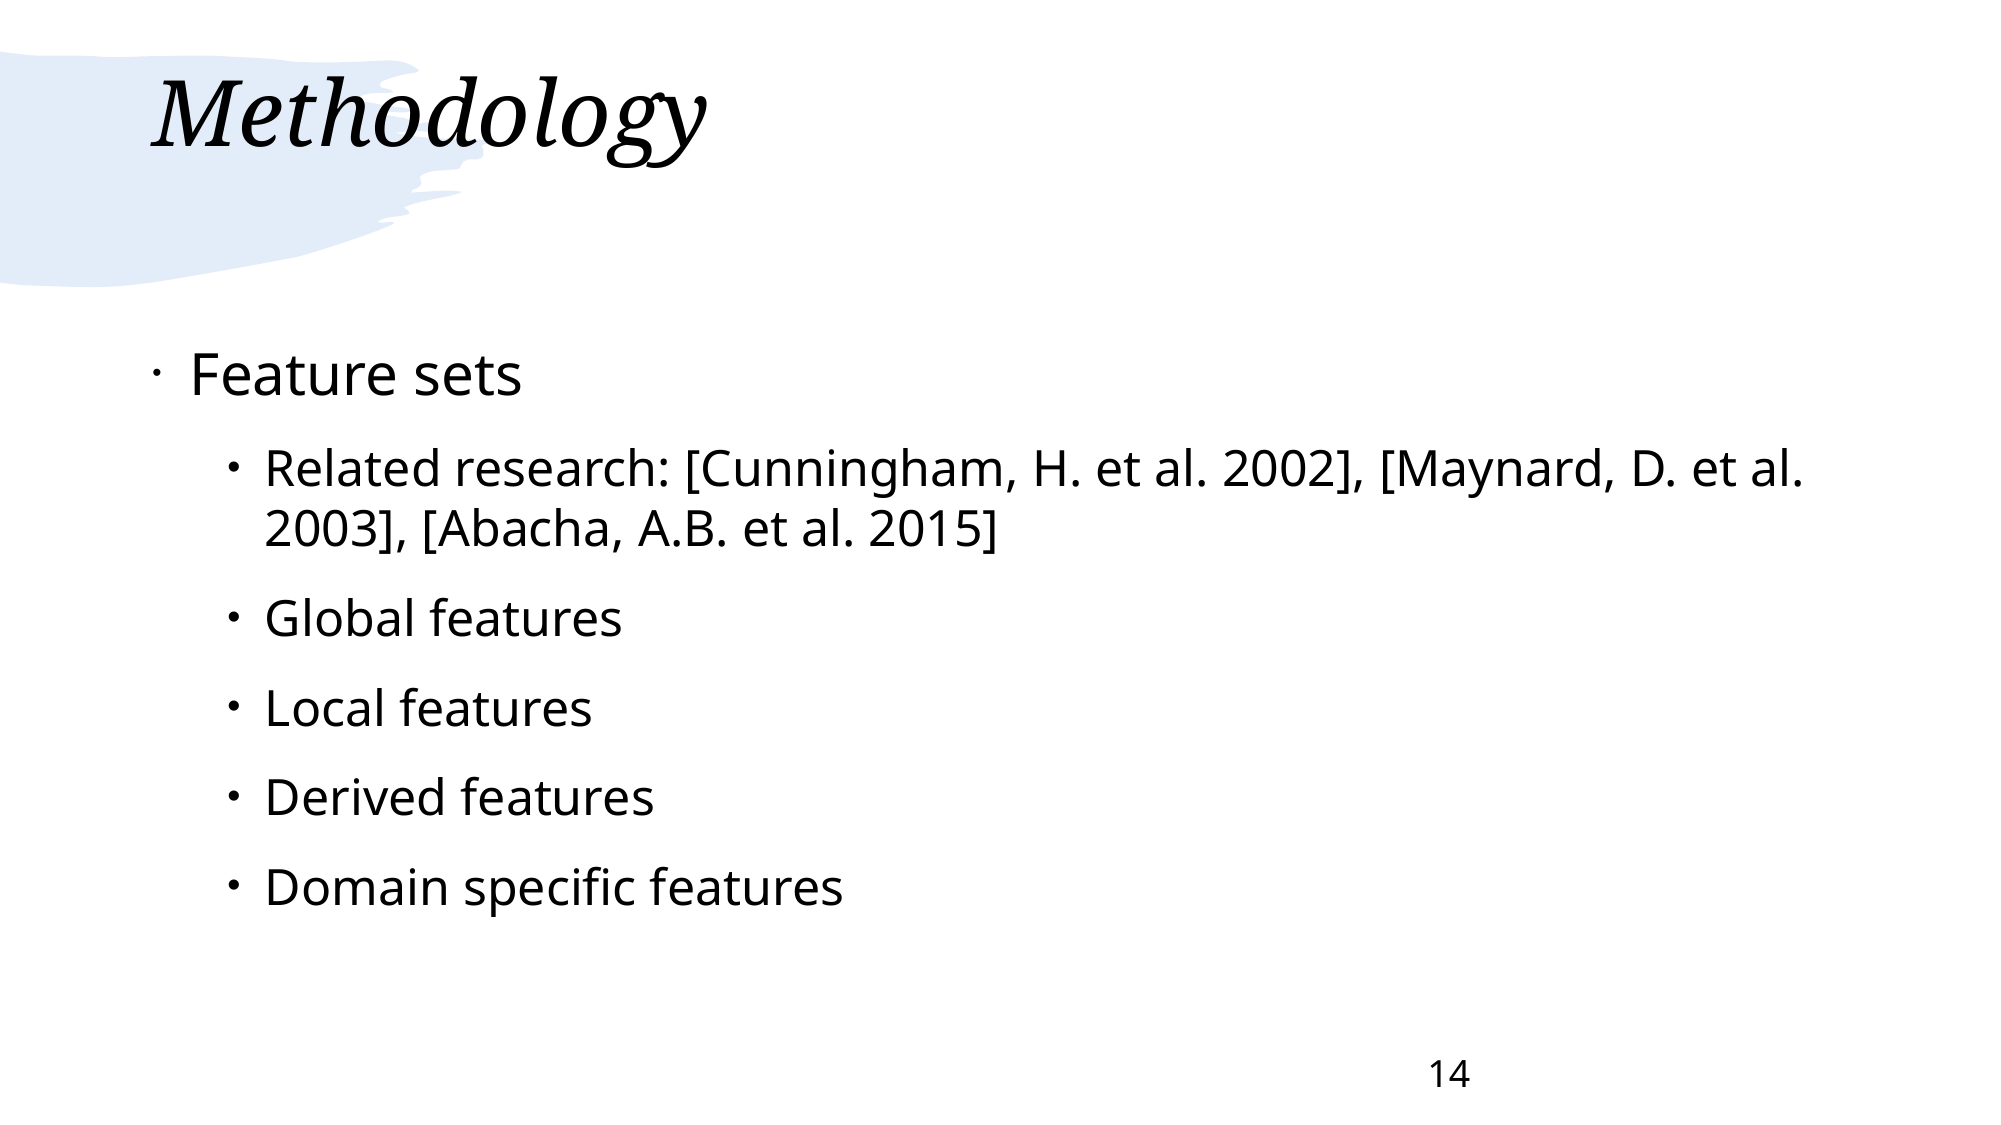

# Methodology
Feature sets
Related research: [Cunningham, H. et al. 2002], [Maynard, D. et al. 2003], [Abacha, A.B. et al. 2015]
Global features
Local features
Derived features
Domain specific features